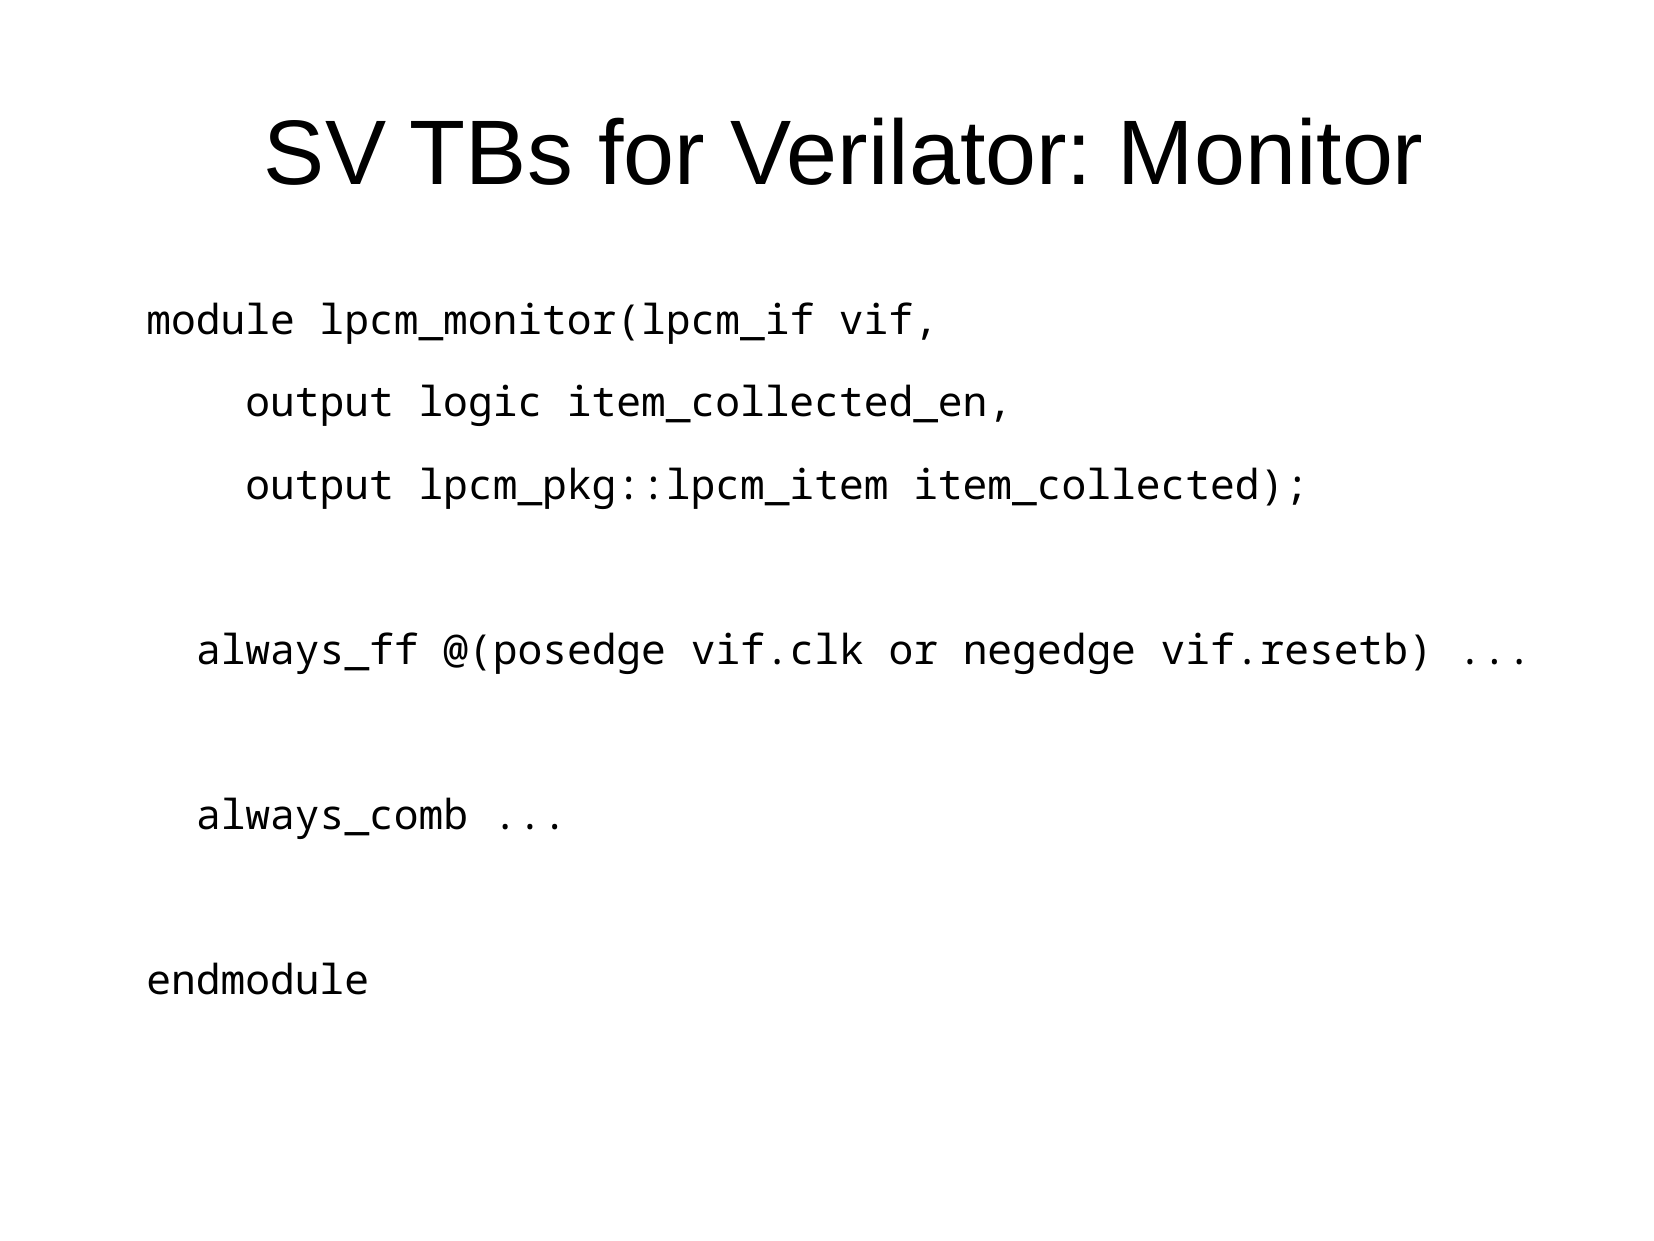

# SV TBs for Verilator: Monitor
module lpcm_monitor(lpcm_if vif,
 output logic item_collected_en,
 output lpcm_pkg::lpcm_item item_collected);
 always_ff @(posedge vif.clk or negedge vif.resetb) ...
 always_comb ...
endmodule